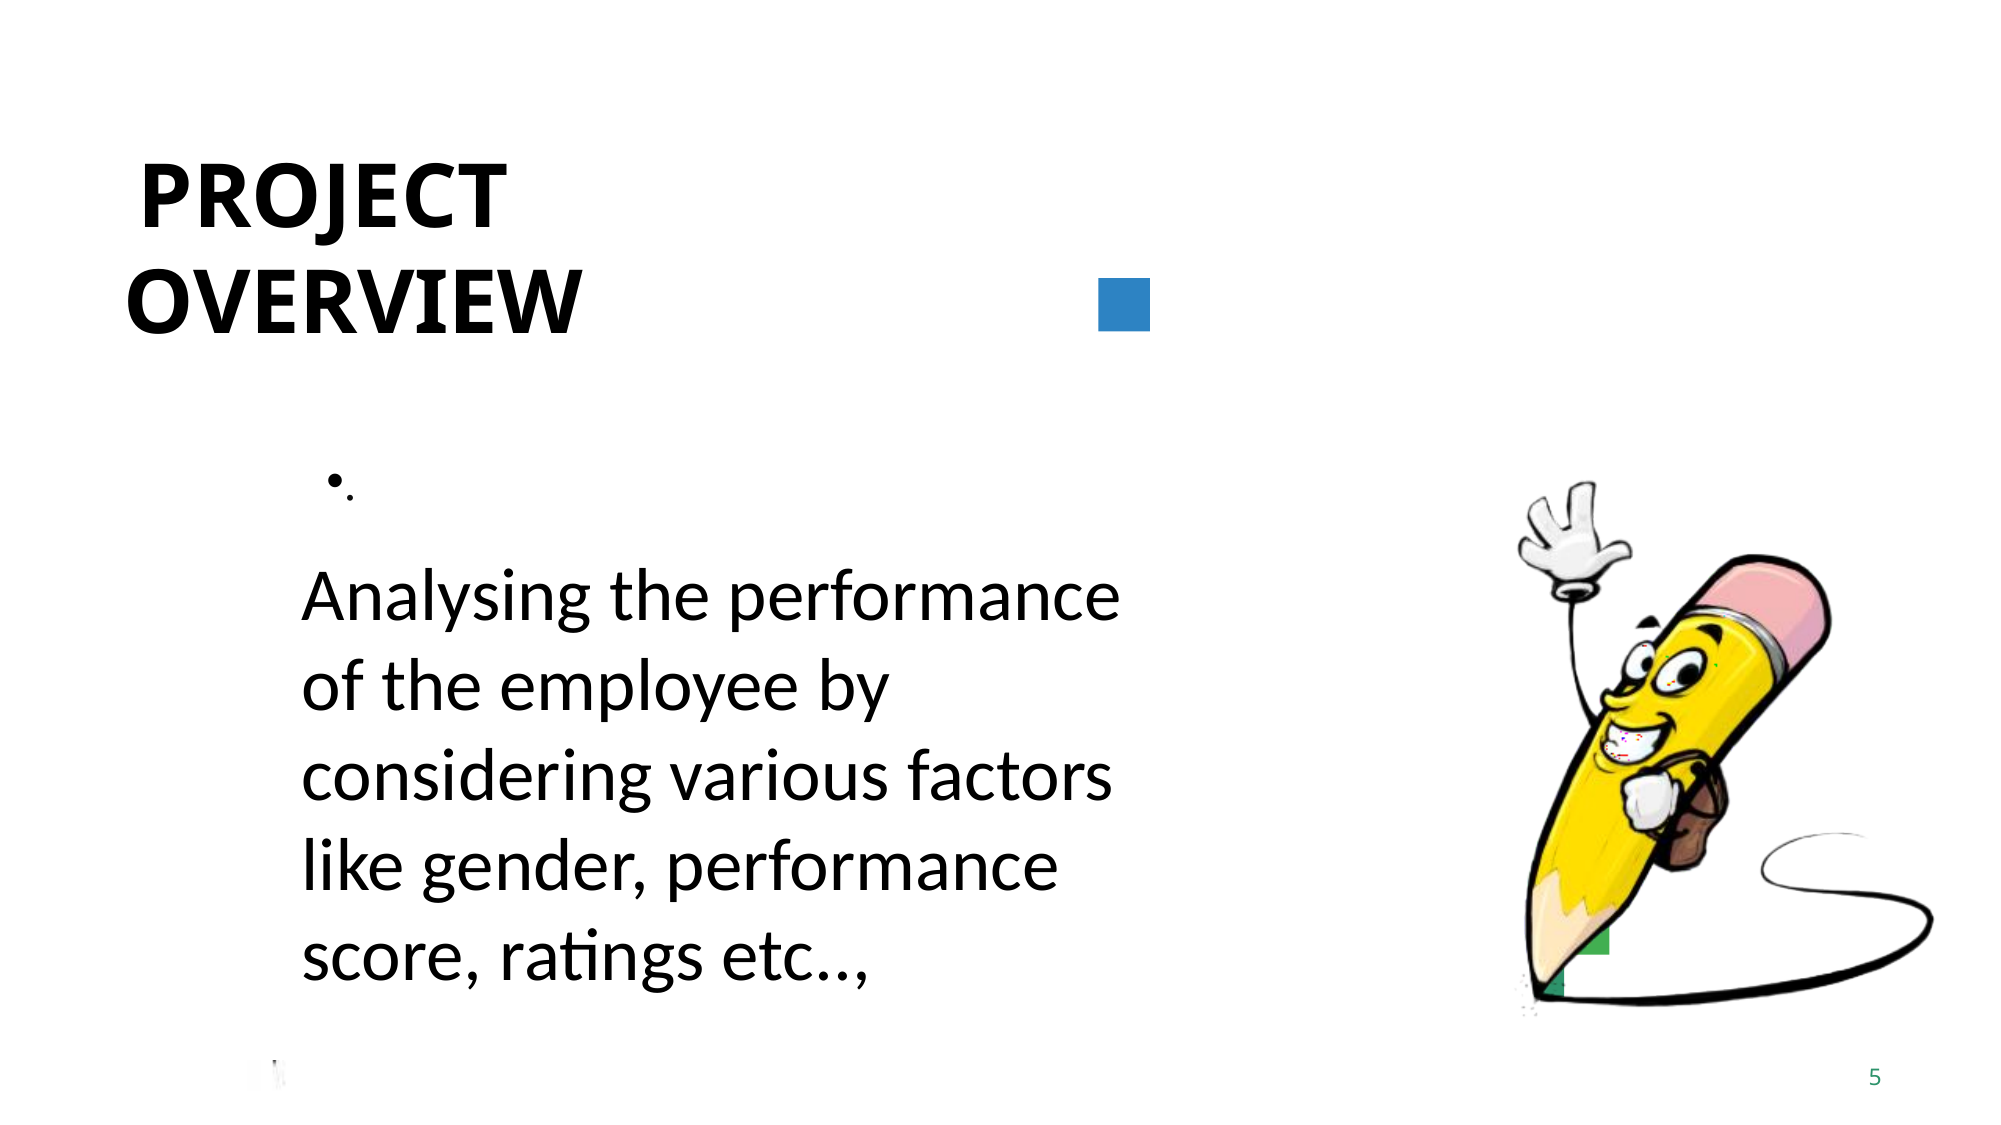

# PROJECT	OVERVIEW
.
Analysing the performance of the employee by considering various factors like gender, performance score, ratings etc..,